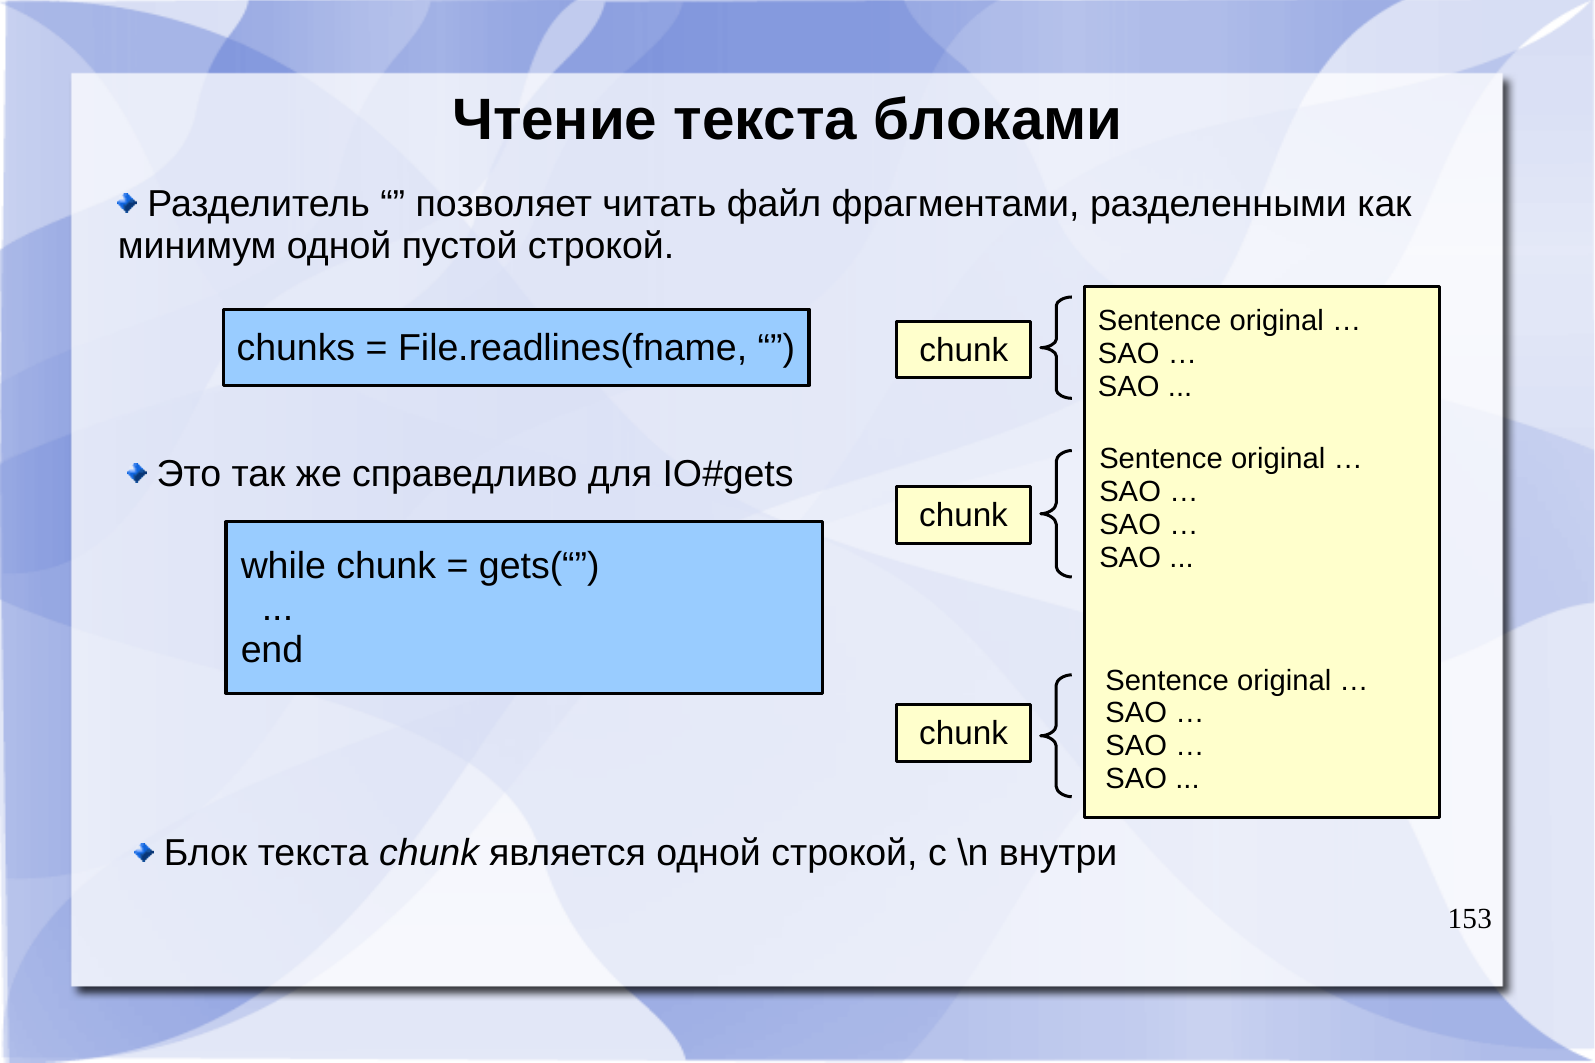

# Чтение текста блоками
 Разделитель “” позволяет читать файл фрагментами, разделенными как минимум одной пустой строкой.
Sentence original …
SAO …
SAO ...
Sentence original …
SAO …
SAO …
SAO ...
Sentence original …
SAO …
SAO …
SAO ...
chunk
chunk
chunk
chunks = File.readlines(fname, “”)
 Это так же справедливо для IO#gets
while chunk = gets(“”)
 ...
end
 Блок текста chunk является одной строкой, с \n внутри
153